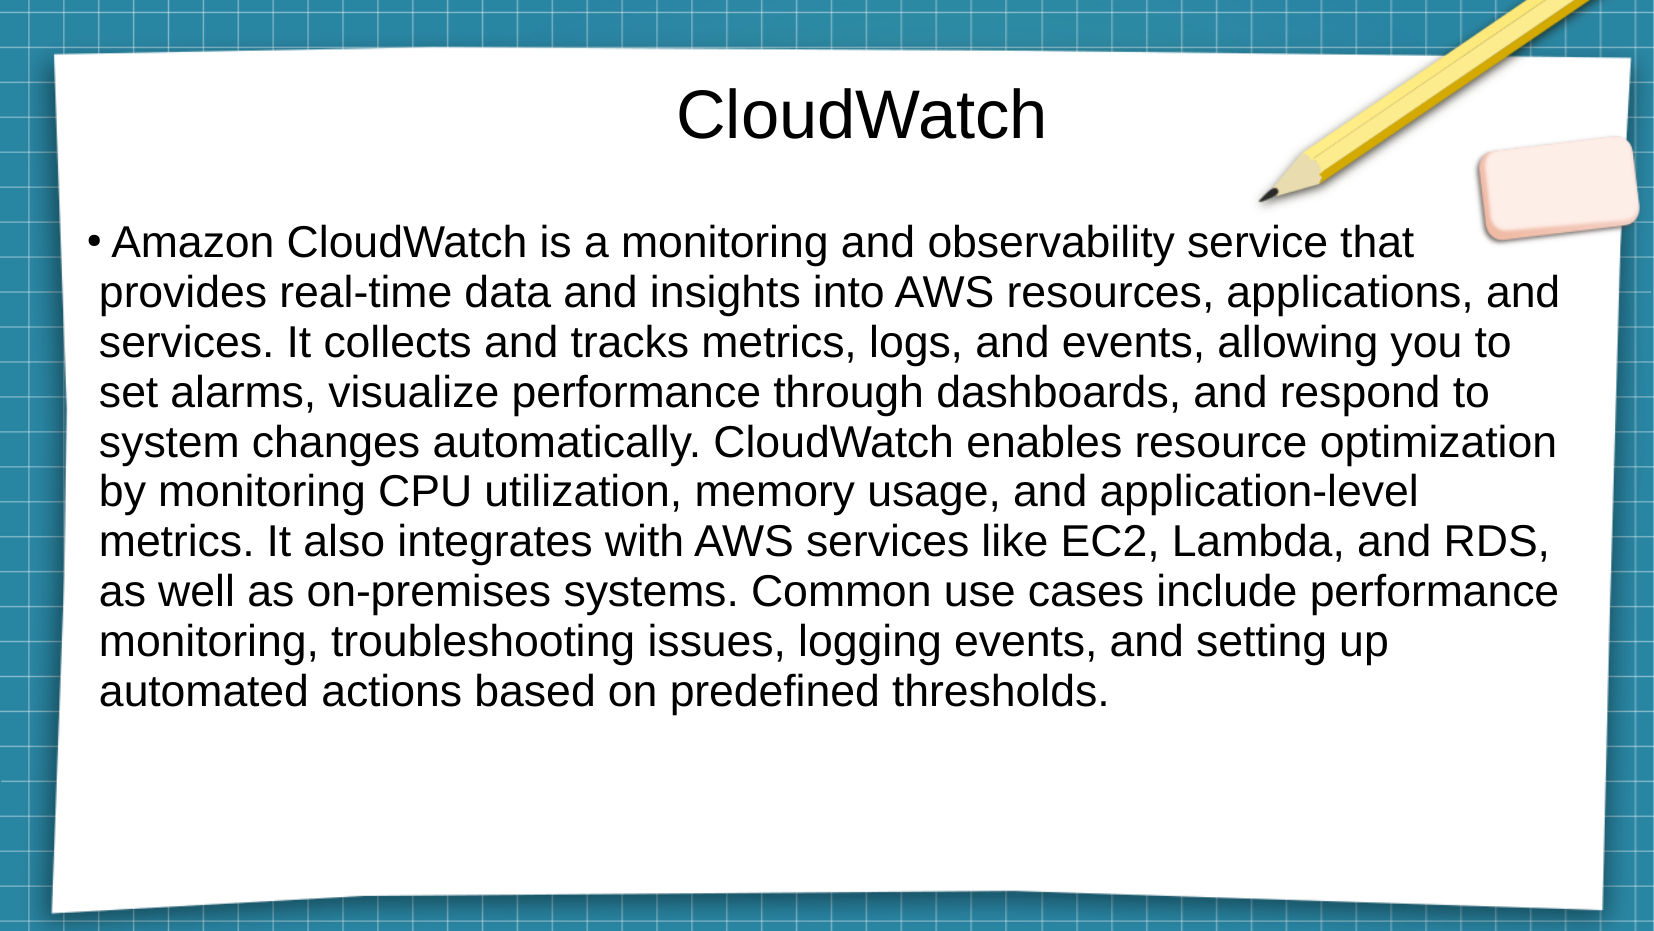

# CloudWatch
 Amazon CloudWatch is a monitoring and observability service that provides real-time data and insights into AWS resources, applications, and services. It collects and tracks metrics, logs, and events, allowing you to set alarms, visualize performance through dashboards, and respond to system changes automatically. CloudWatch enables resource optimization by monitoring CPU utilization, memory usage, and application-level metrics. It also integrates with AWS services like EC2, Lambda, and RDS, as well as on-premises systems. Common use cases include performance monitoring, troubleshooting issues, logging events, and setting up automated actions based on predefined thresholds.